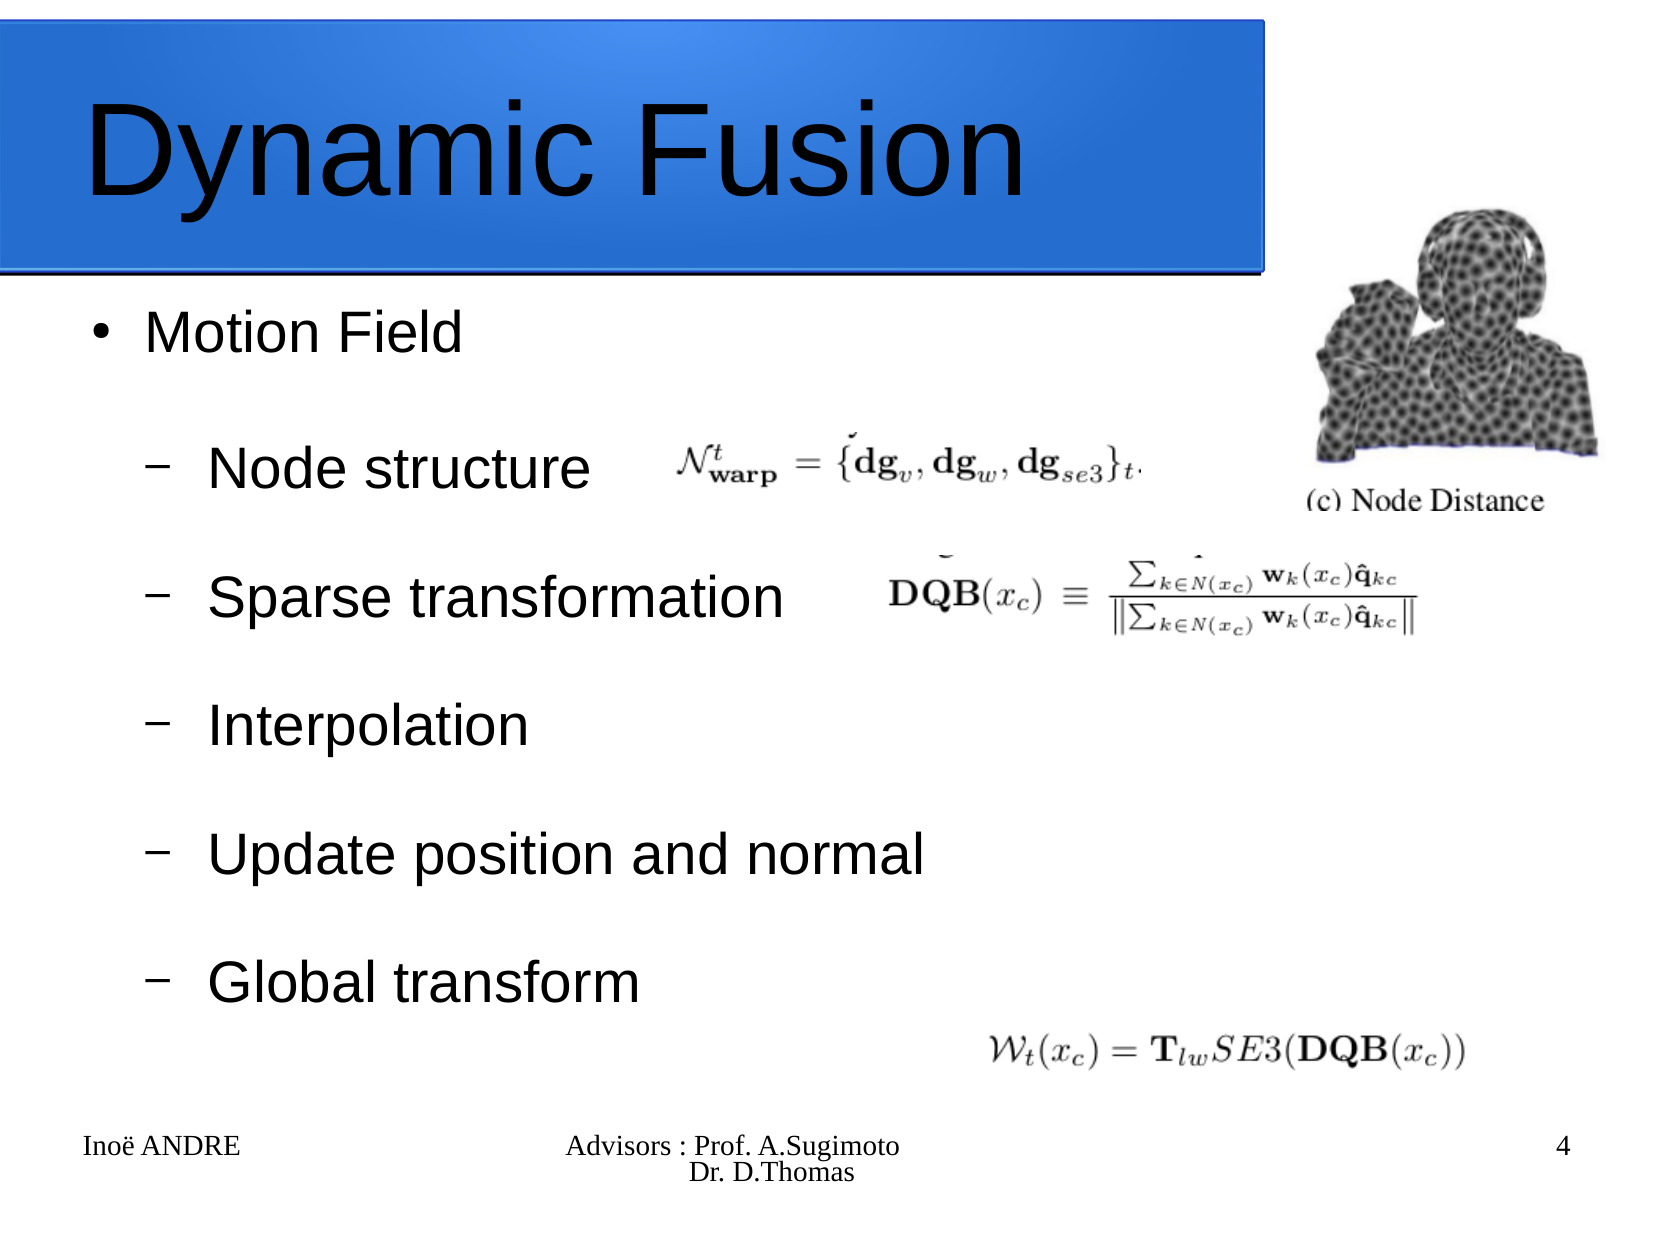

# Dynamic Fusion
Motion Field
Node structure
Sparse transformation
Interpolation
Update position and normal
Global transform
Inoë ANDRE
Advisors : Prof. A.Sugimoto Dr. D.Thomas
4